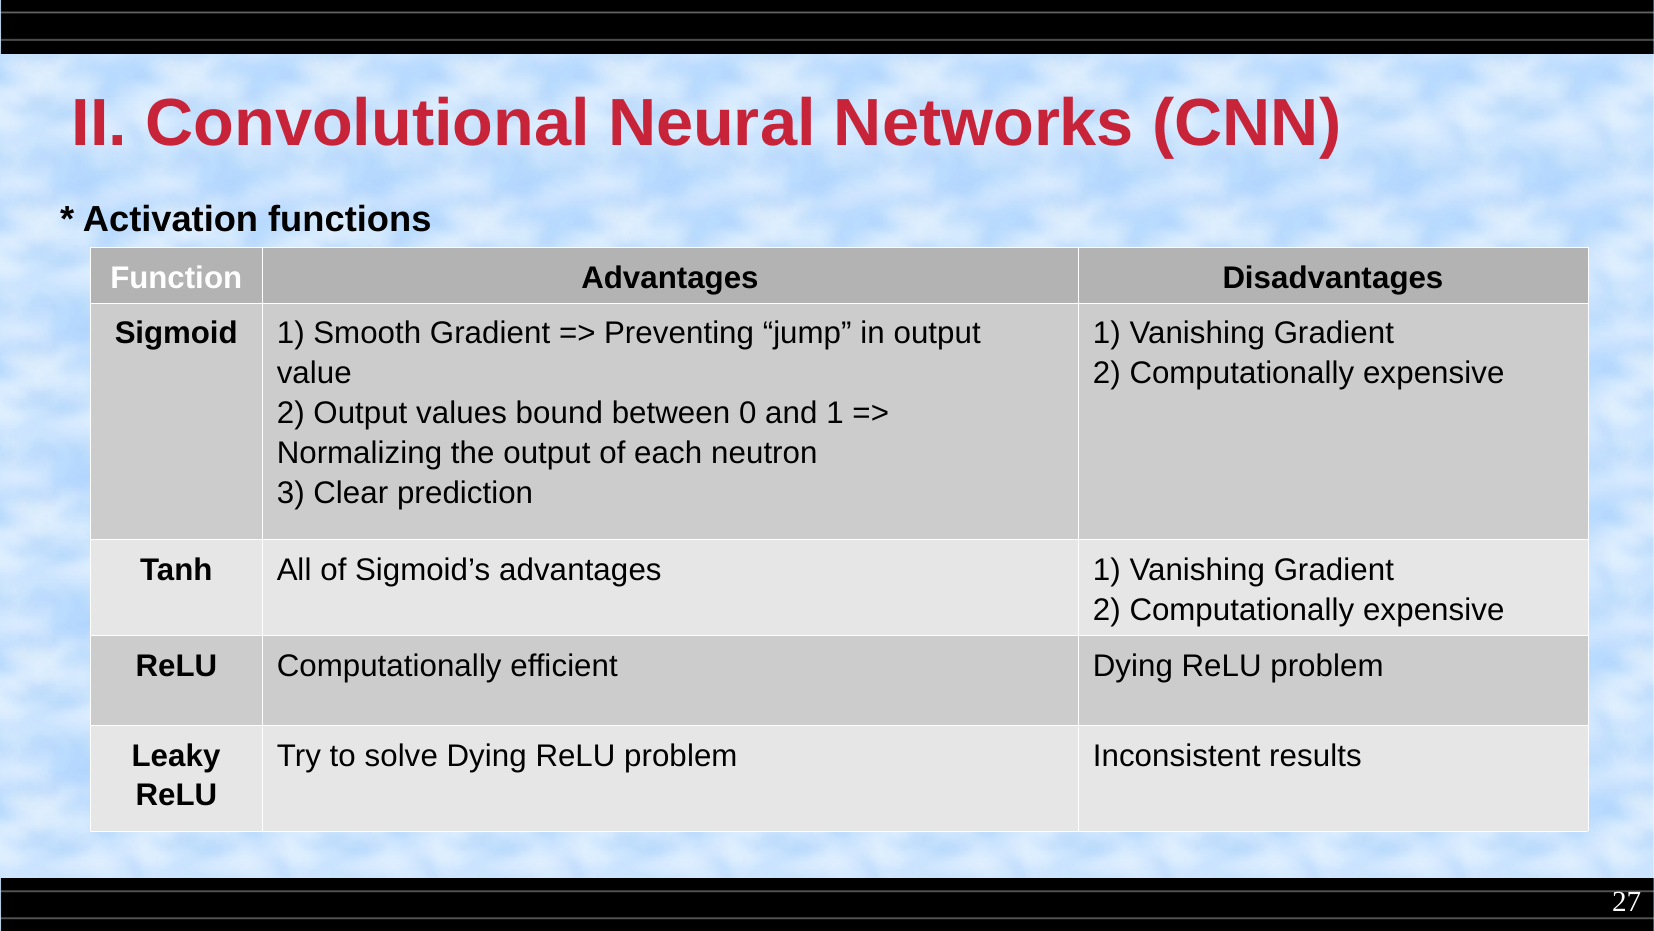

# II. Convolutional Neural Networks (CNN)
* Activation functions
| Function | Advantages | Disadvantages |
| --- | --- | --- |
| Sigmoid | 1) Smooth Gradient => Preventing “jump” in output value 2) Output values bound between 0 and 1 => Normalizing the output of each neutron 3) Clear prediction | 1) Vanishing Gradient 2) Computationally expensive |
| Tanh | All of Sigmoid’s advantages | 1) Vanishing Gradient 2) Computationally expensive |
| ReLU | Computationally efficient | Dying ReLU problem |
| Leaky ReLU | Try to solve Dying ReLU problem | Inconsistent results |